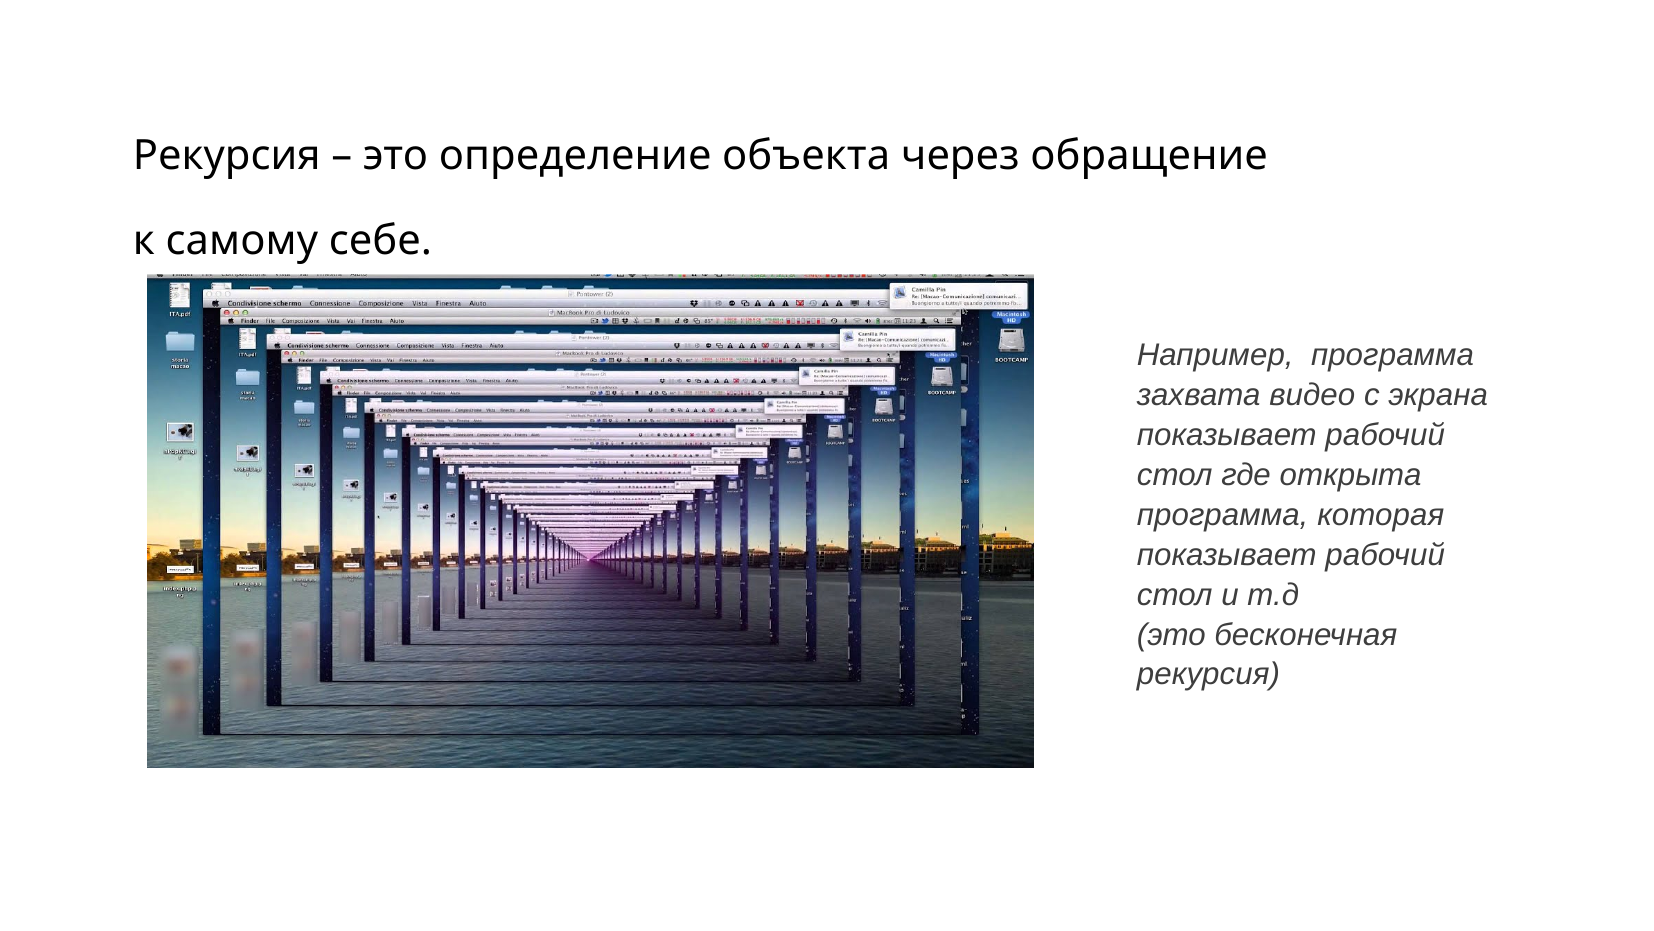

Рекурсия – это определение объекта через обращение к самому себе.
Например, программа захвата видео с экрана показывает рабочий стол где открыта программа, которая показывает рабочий стол и т.д
(это бесконечная рекурсия)